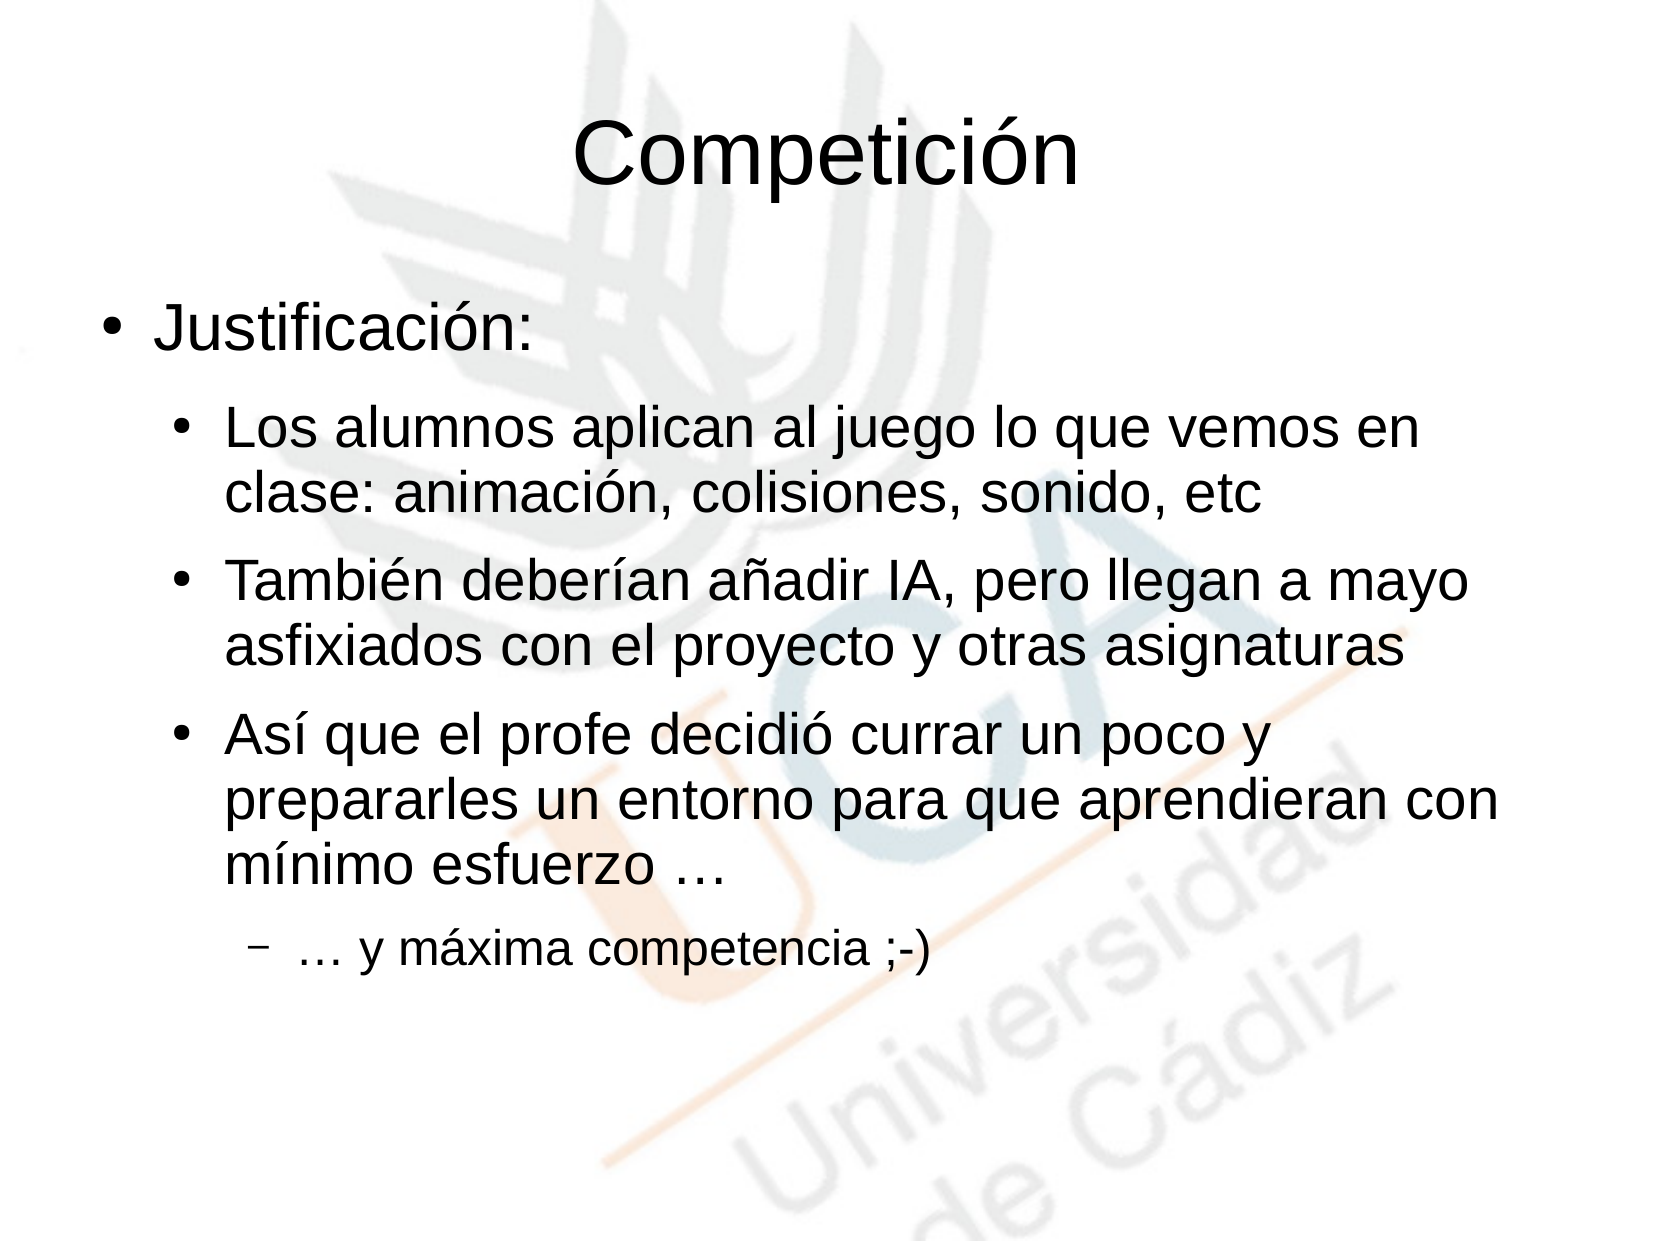

# Competición
Justificación:
Los alumnos aplican al juego lo que vemos en clase: animación, colisiones, sonido, etc
También deberían añadir IA, pero llegan a mayo asfixiados con el proyecto y otras asignaturas
Así que el profe decidió currar un poco y prepararles un entorno para que aprendieran con mínimo esfuerzo …
… y máxima competencia ;-)